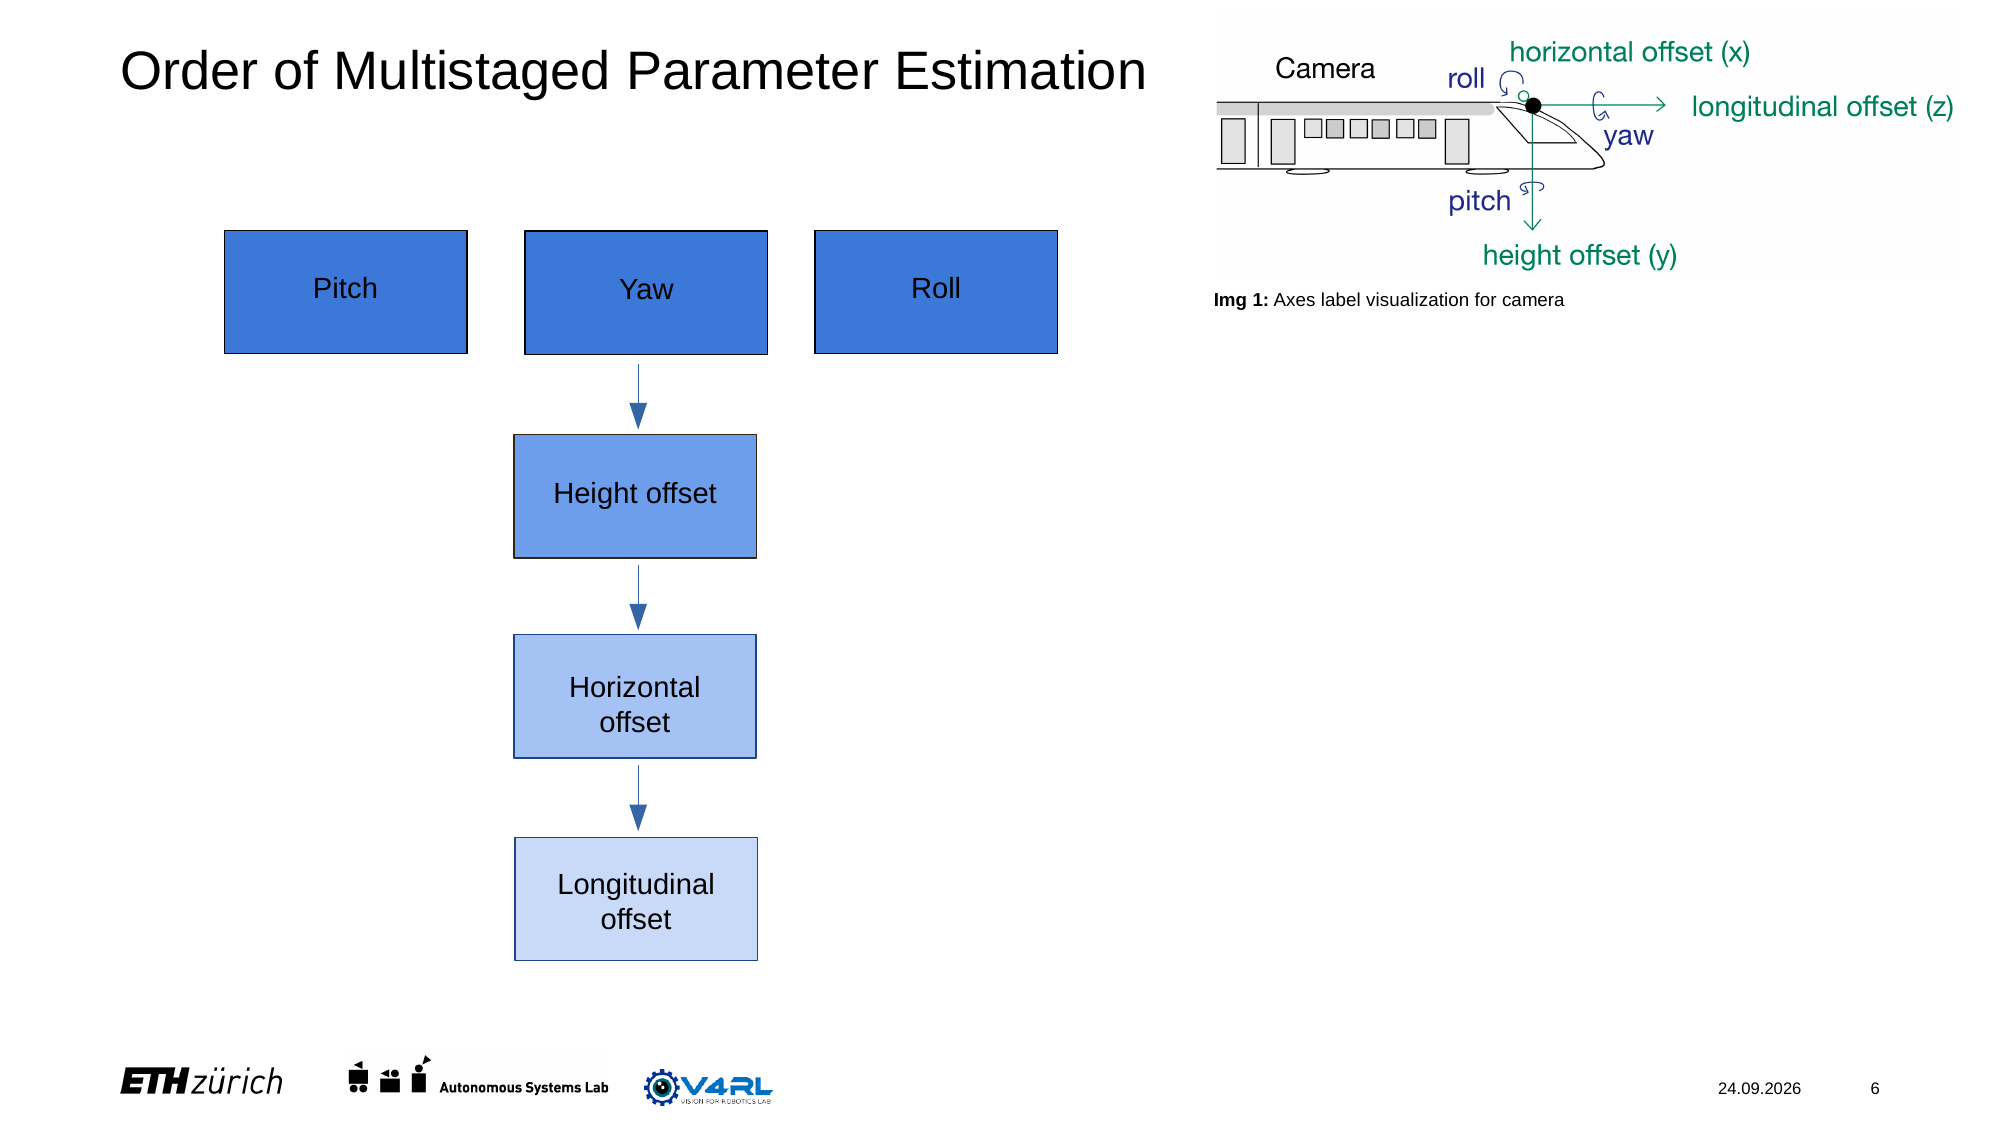

# Order of Multistaged Parameter Estimation
Pitch
Roll
Yaw
Img 1: Axes label visualization for camera
Height offset
Horizontal offset
Longitudinal offset